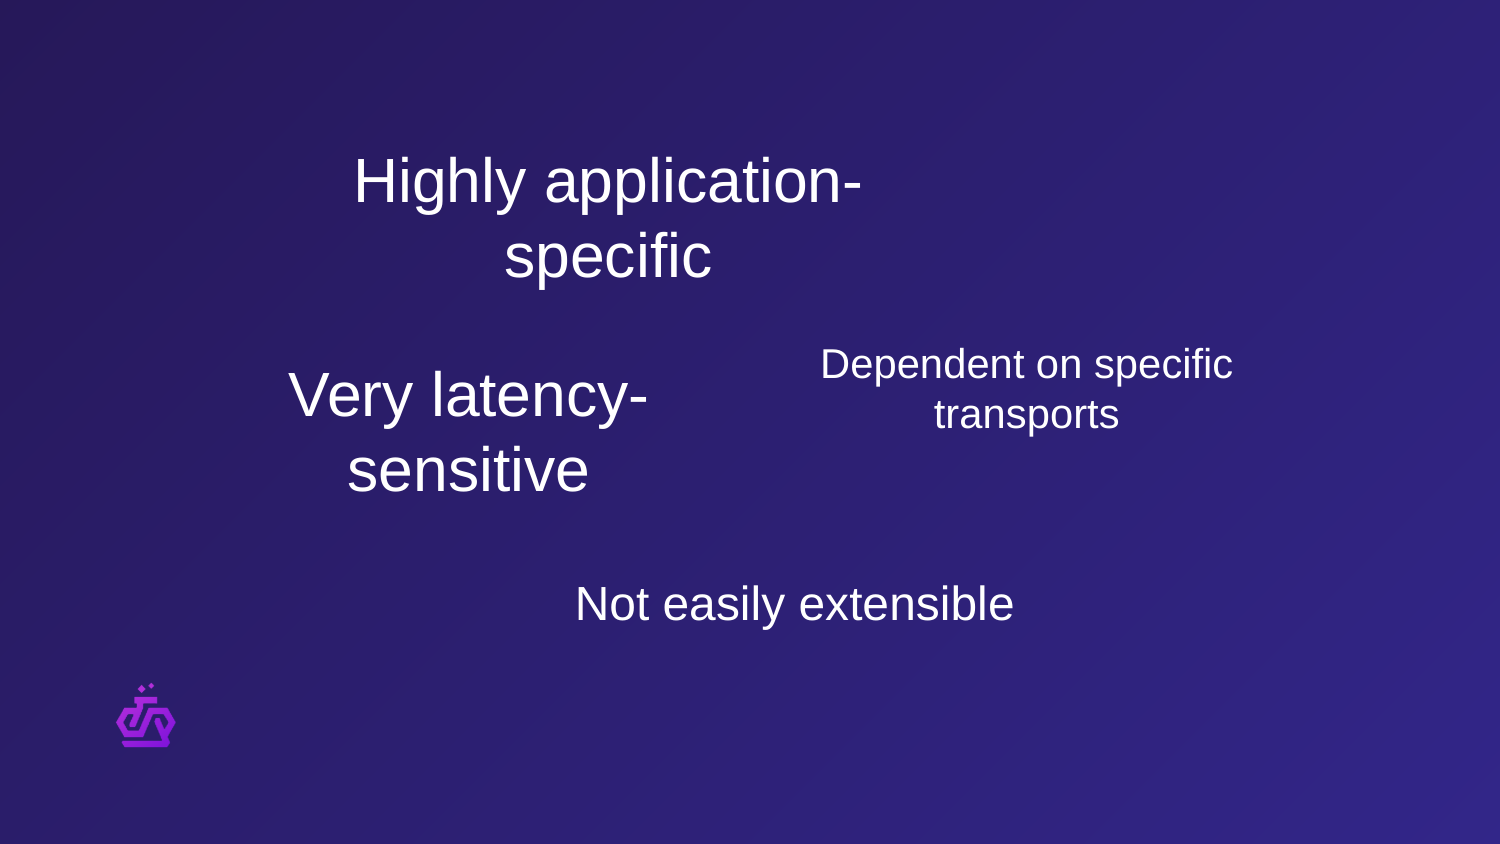

Highly application-specific
Dependent on specific transports
Very latency-sensitive
Not easily extensible